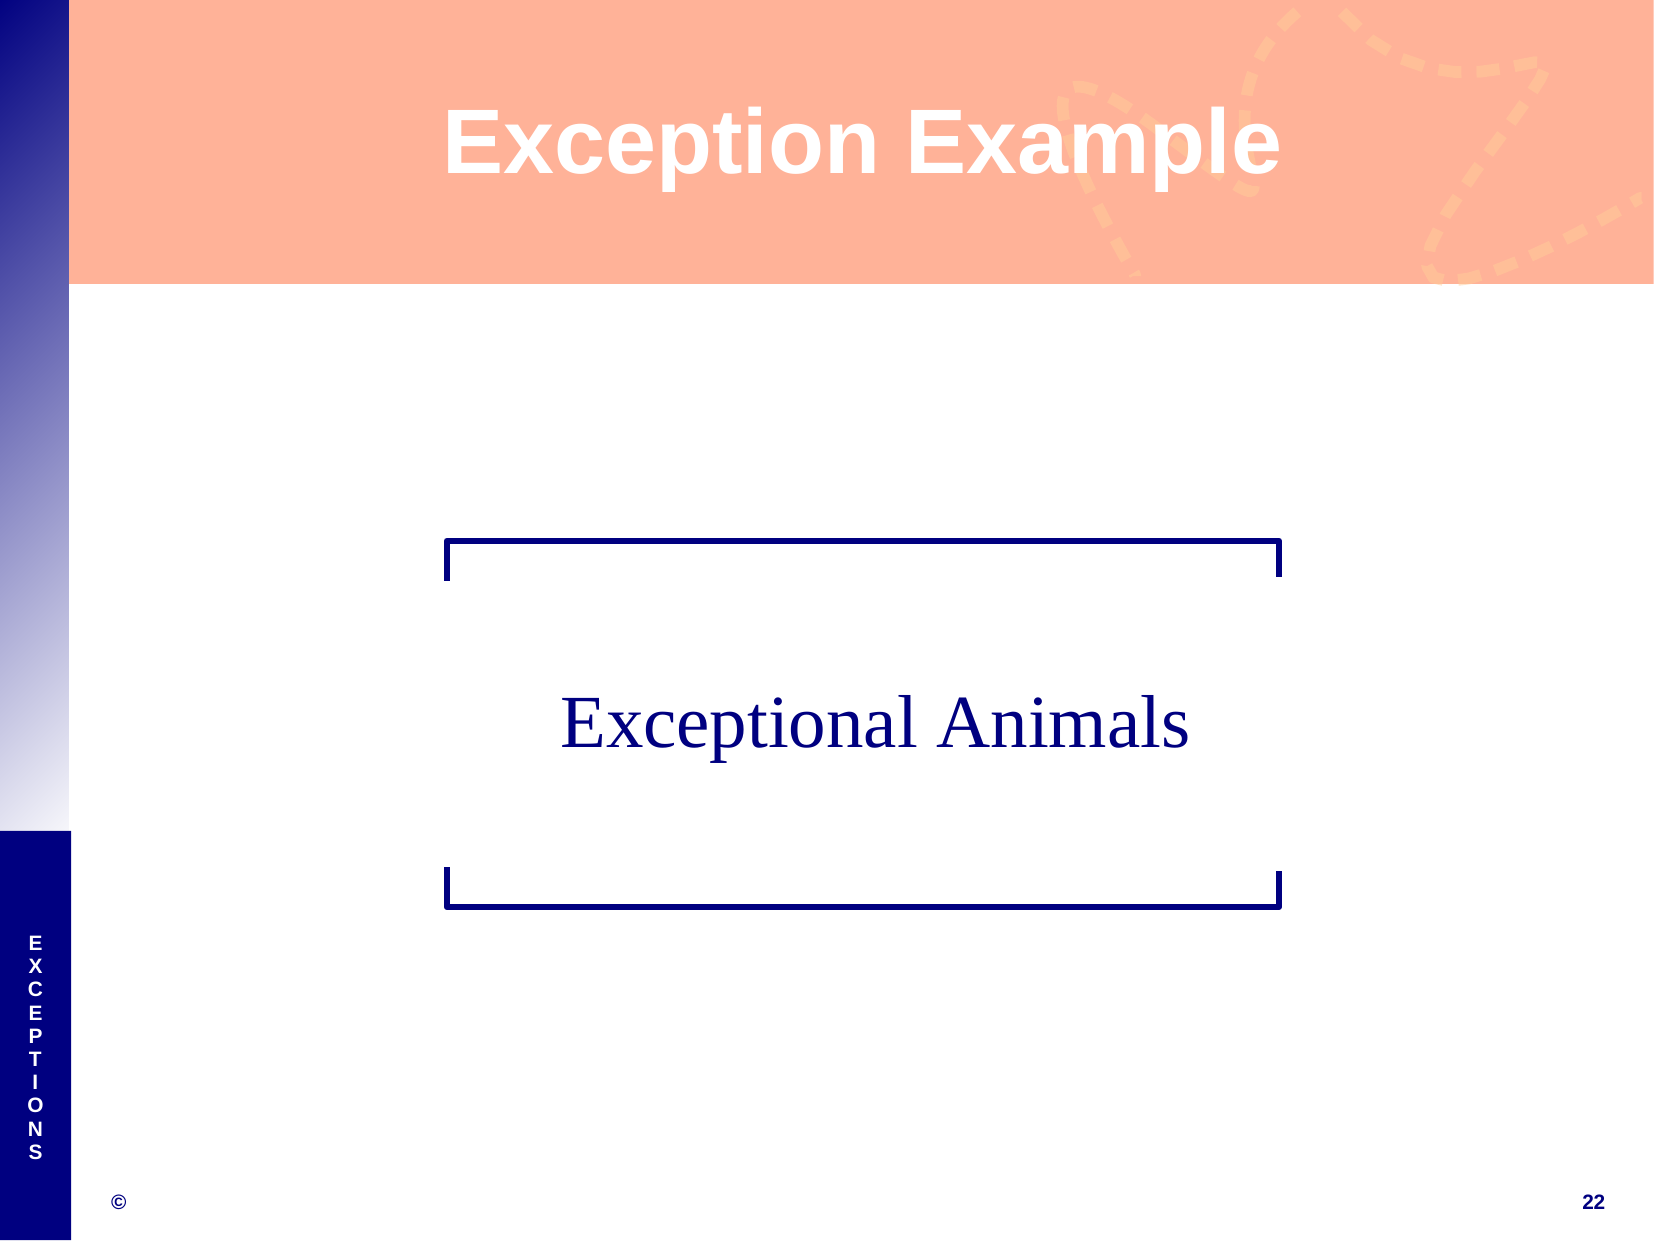

# Exception Example
Exceptional Animals
E
X
C
E
P
T
I
O
N
S